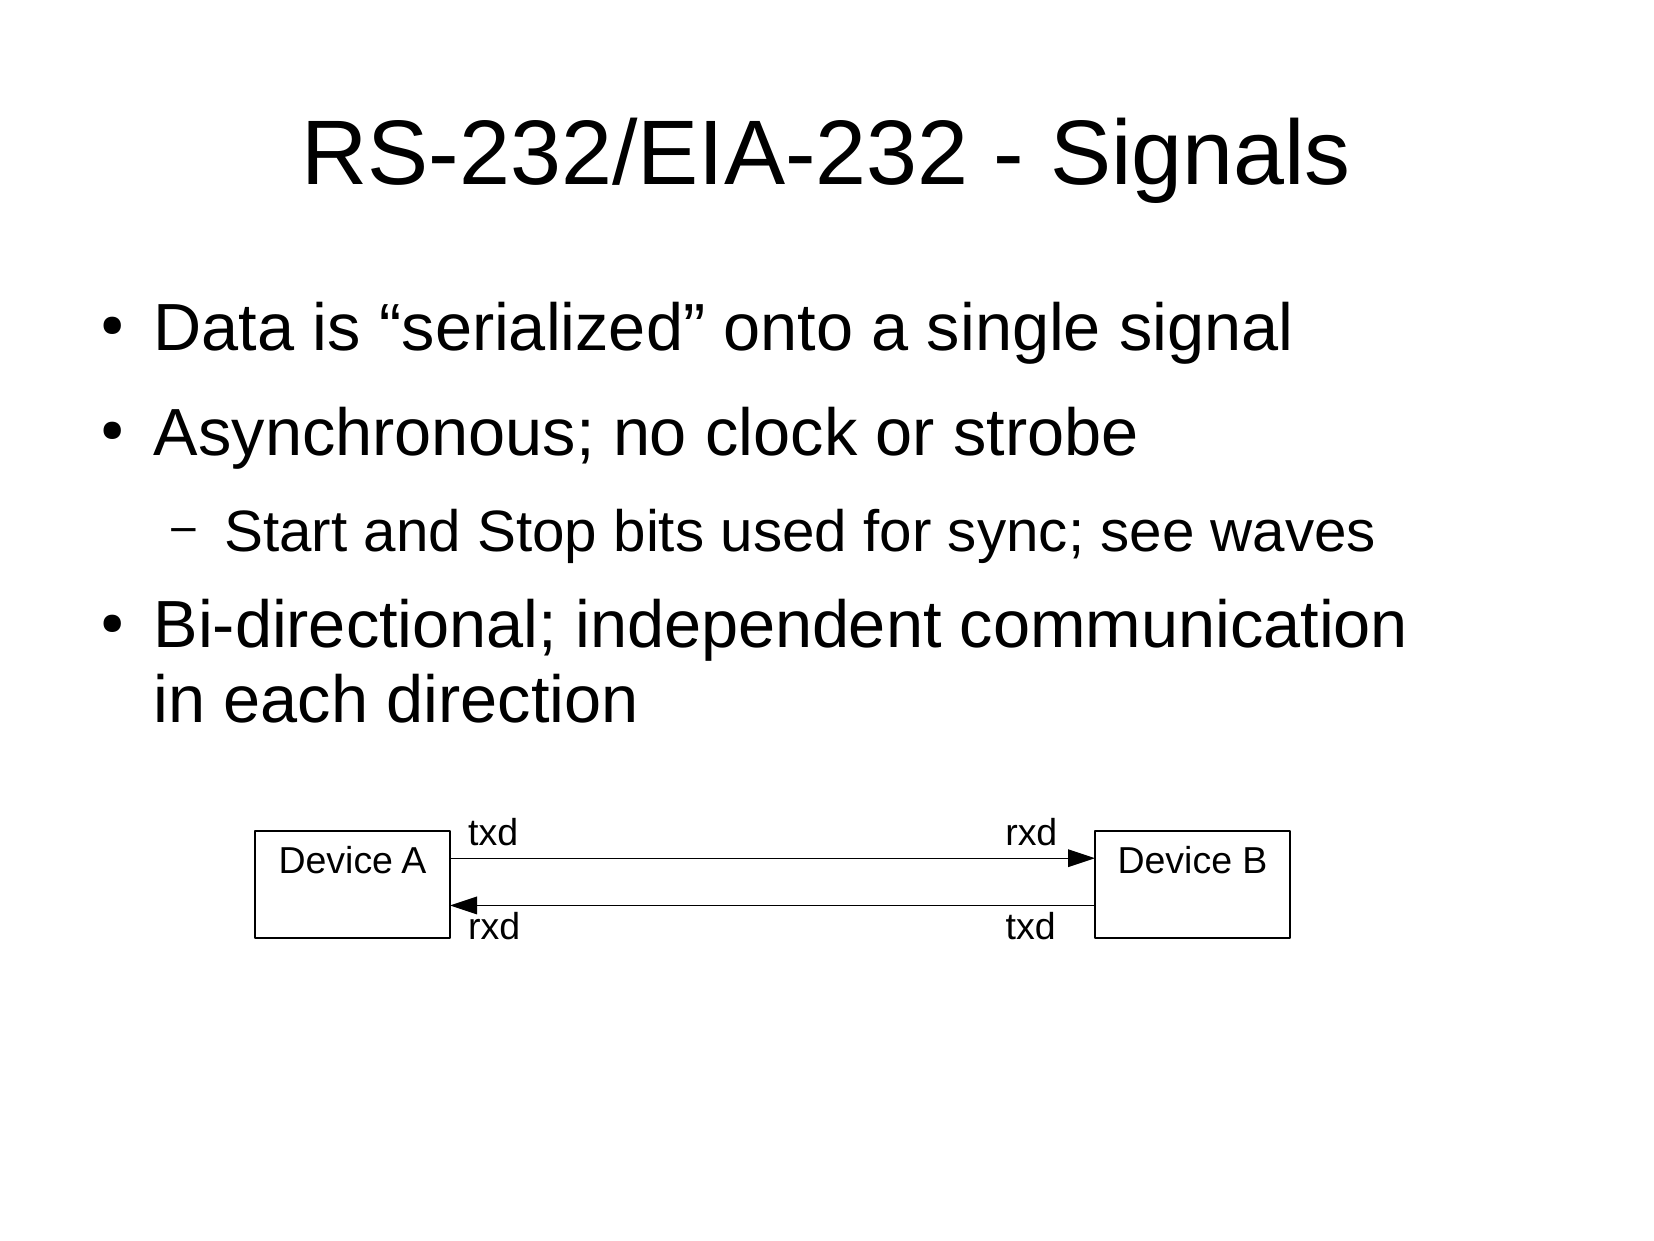

# RS-232/EIA-232 - Signals
Data is “serialized” onto a single signal
Asynchronous; no clock or strobe
Start and Stop bits used for sync; see waves
Bi-directional; independent communication
in each direction
txd
rxd
Device A
Device B
rxd
txd